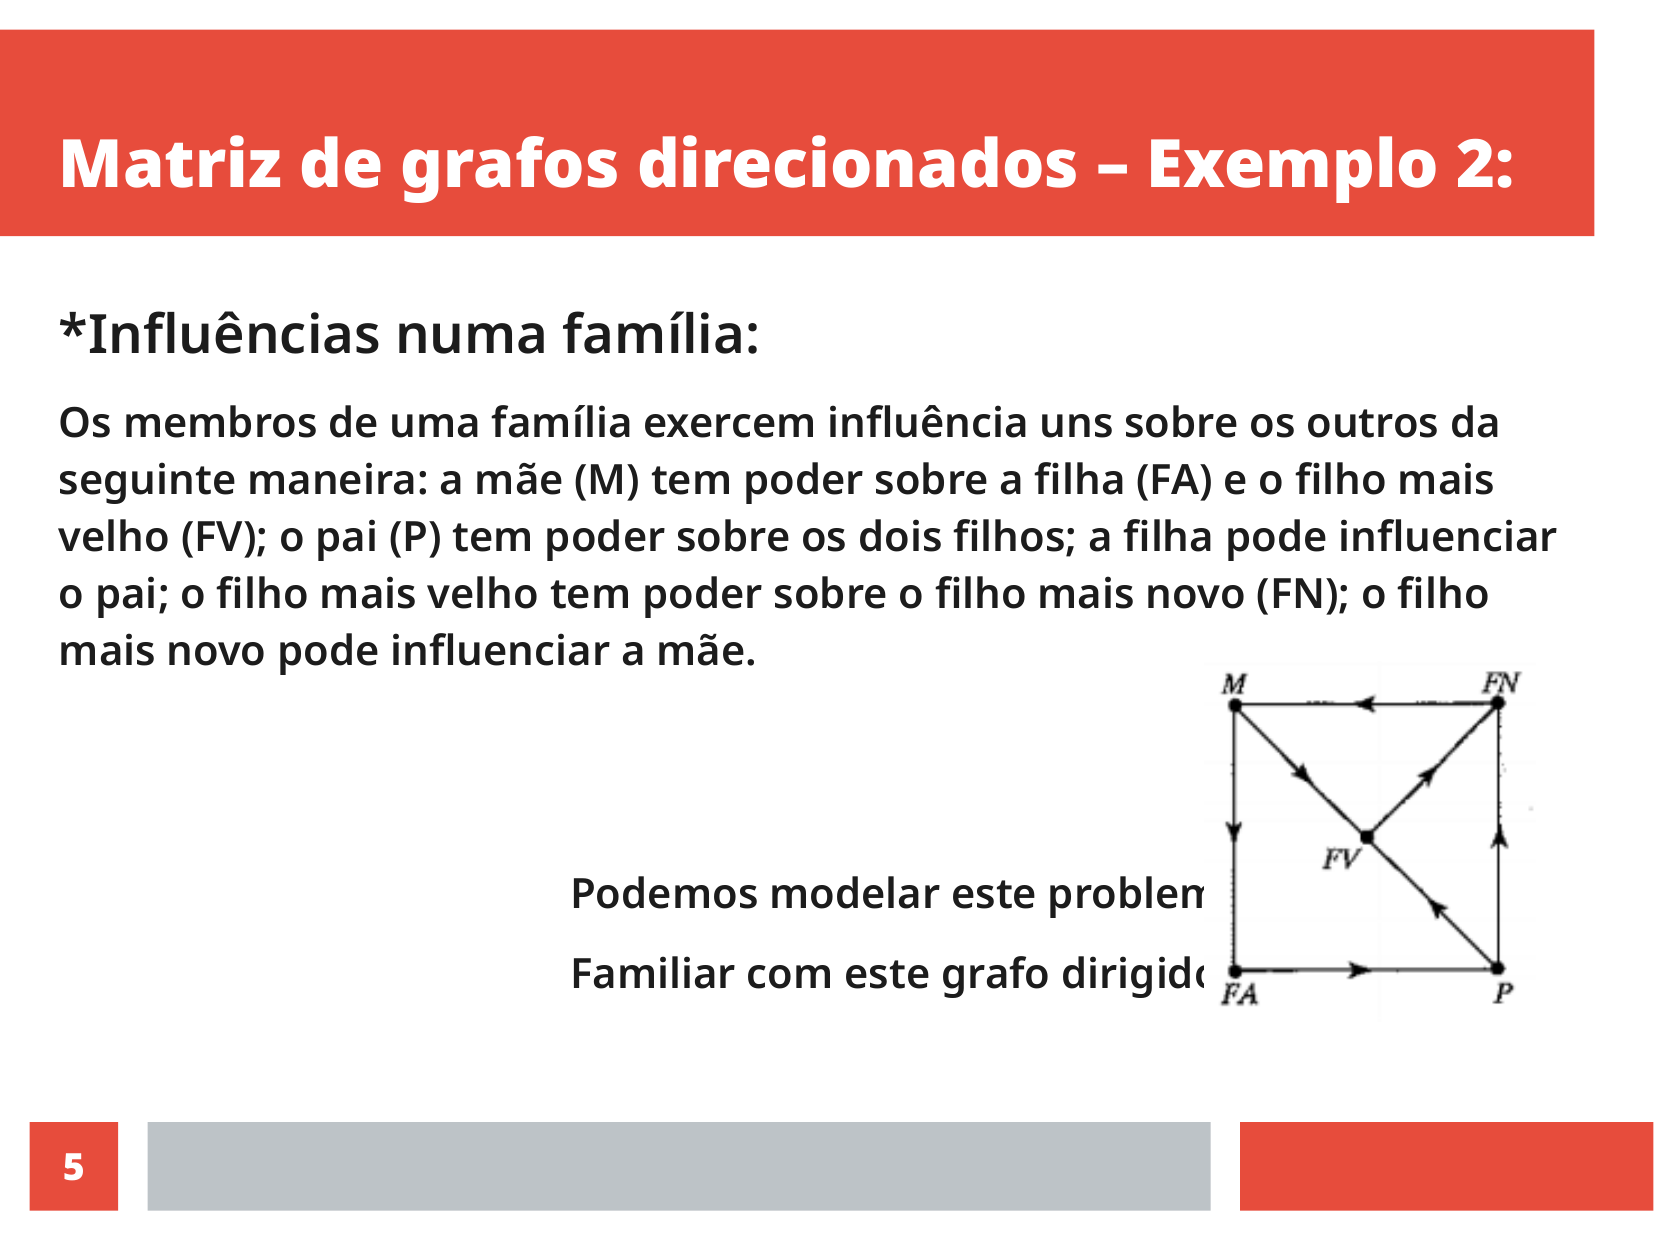

# Matriz de grafos direcionados – Exemplo 2:
*Influências numa família:
Os membros de uma família exercem influência uns sobre os outros da seguinte maneira: a mãe (M) tem poder sobre a filha (FA) e o filho mais velho (FV); o pai (P) tem poder sobre os dois filhos; a filha pode influenciar o pai; o filho mais velho tem poder sobre o filho mais novo (FN); o filho mais novo pode influenciar a mãe.
 Podemos modelar este problema
 Familiar com este grafo dirigido:
5